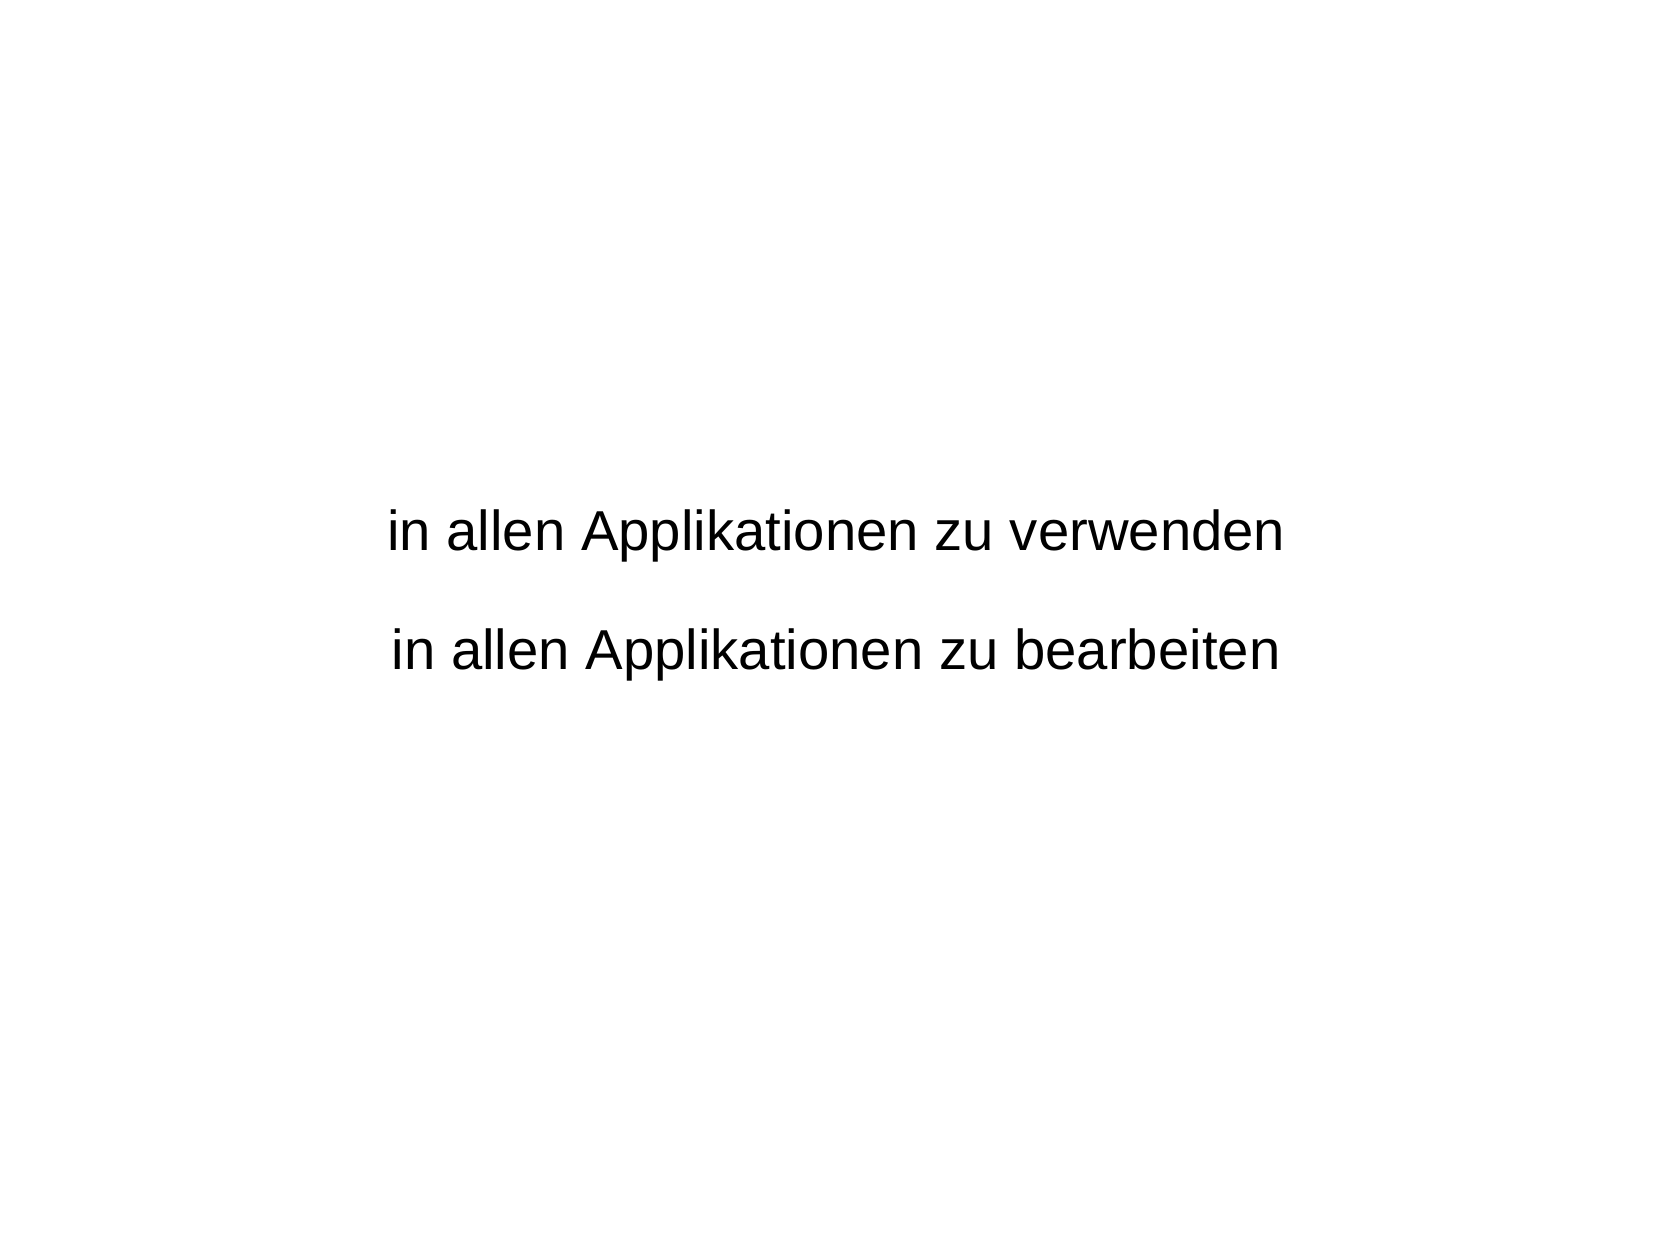

# in allen Applikationen zu verwenden
in allen Applikationen zu bearbeiten